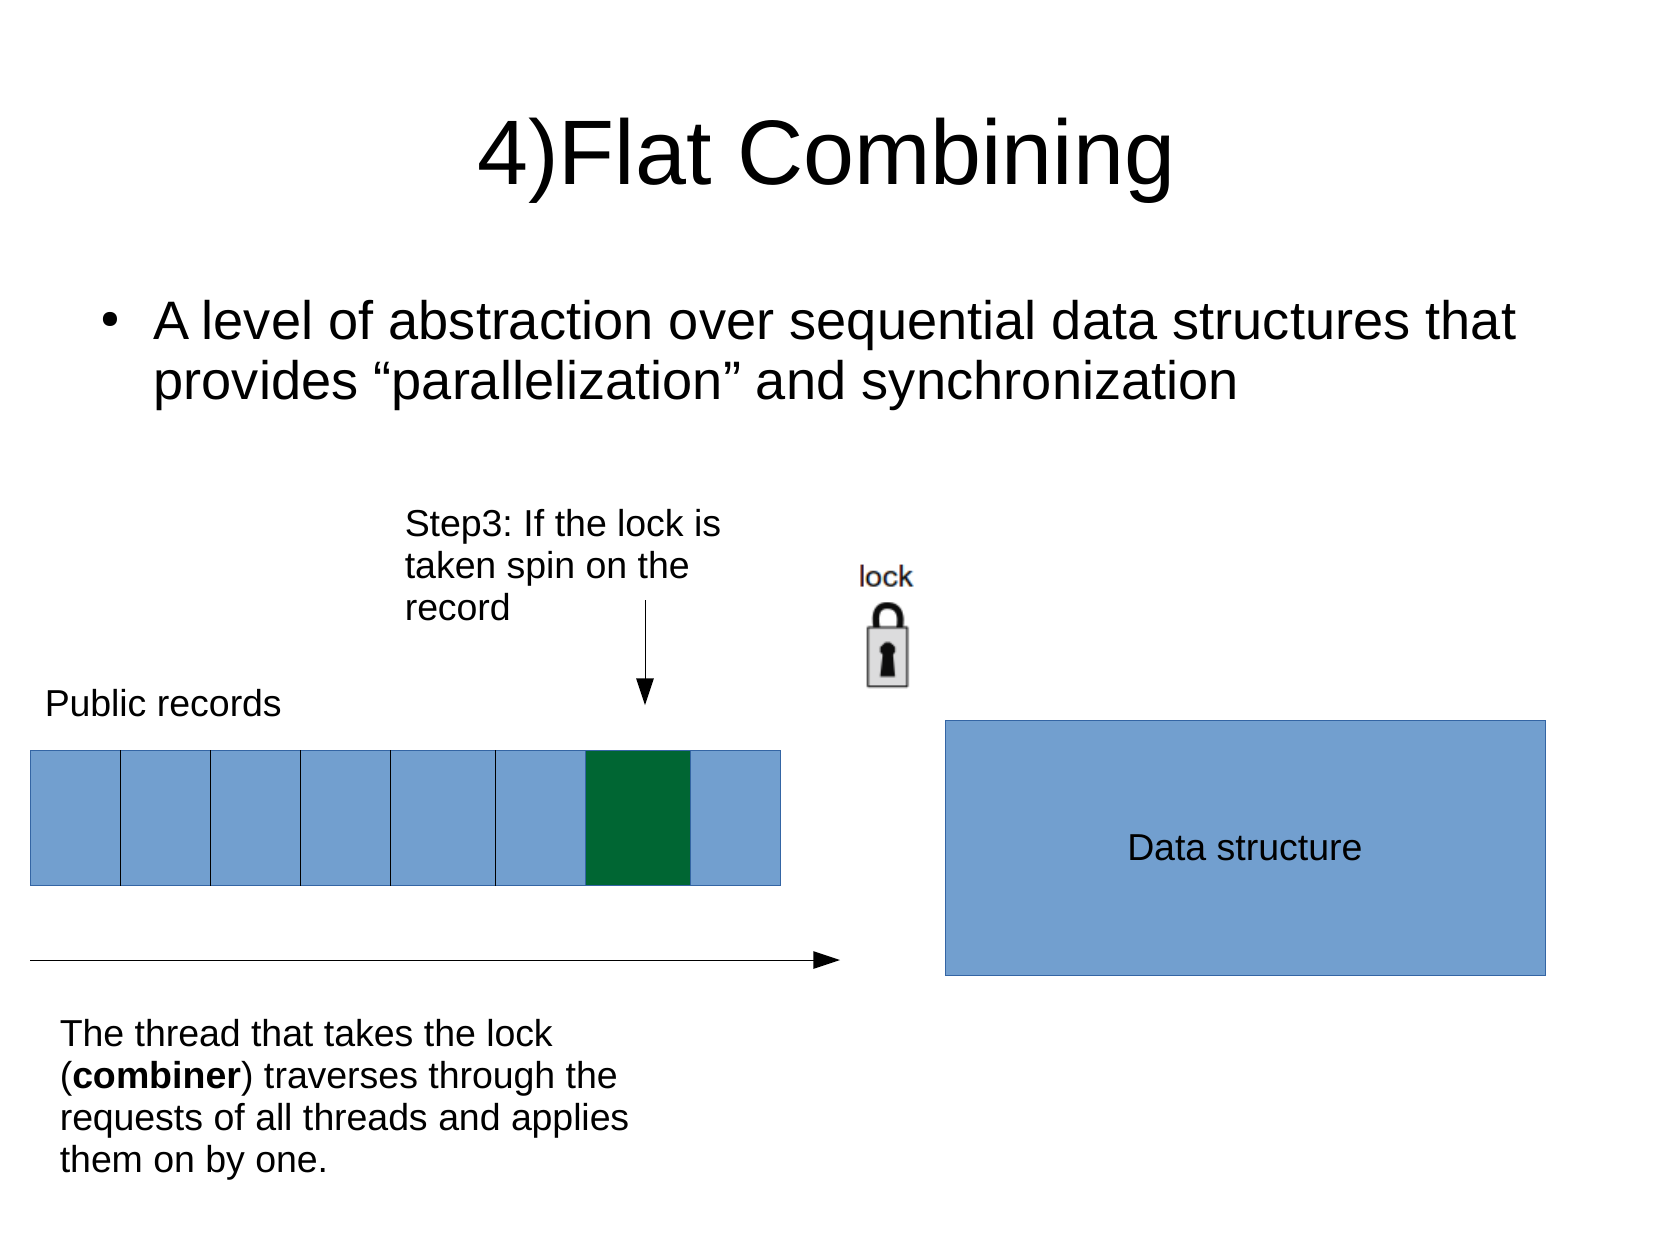

# 4)Flat Combining
A level of abstraction over sequential data structures that provides “parallelization” and synchronization
Step3: If the lock is taken spin on the record
Public records
Data structure
The thread that takes the lock (combiner) traverses through the requests of all threads and applies them on by one.